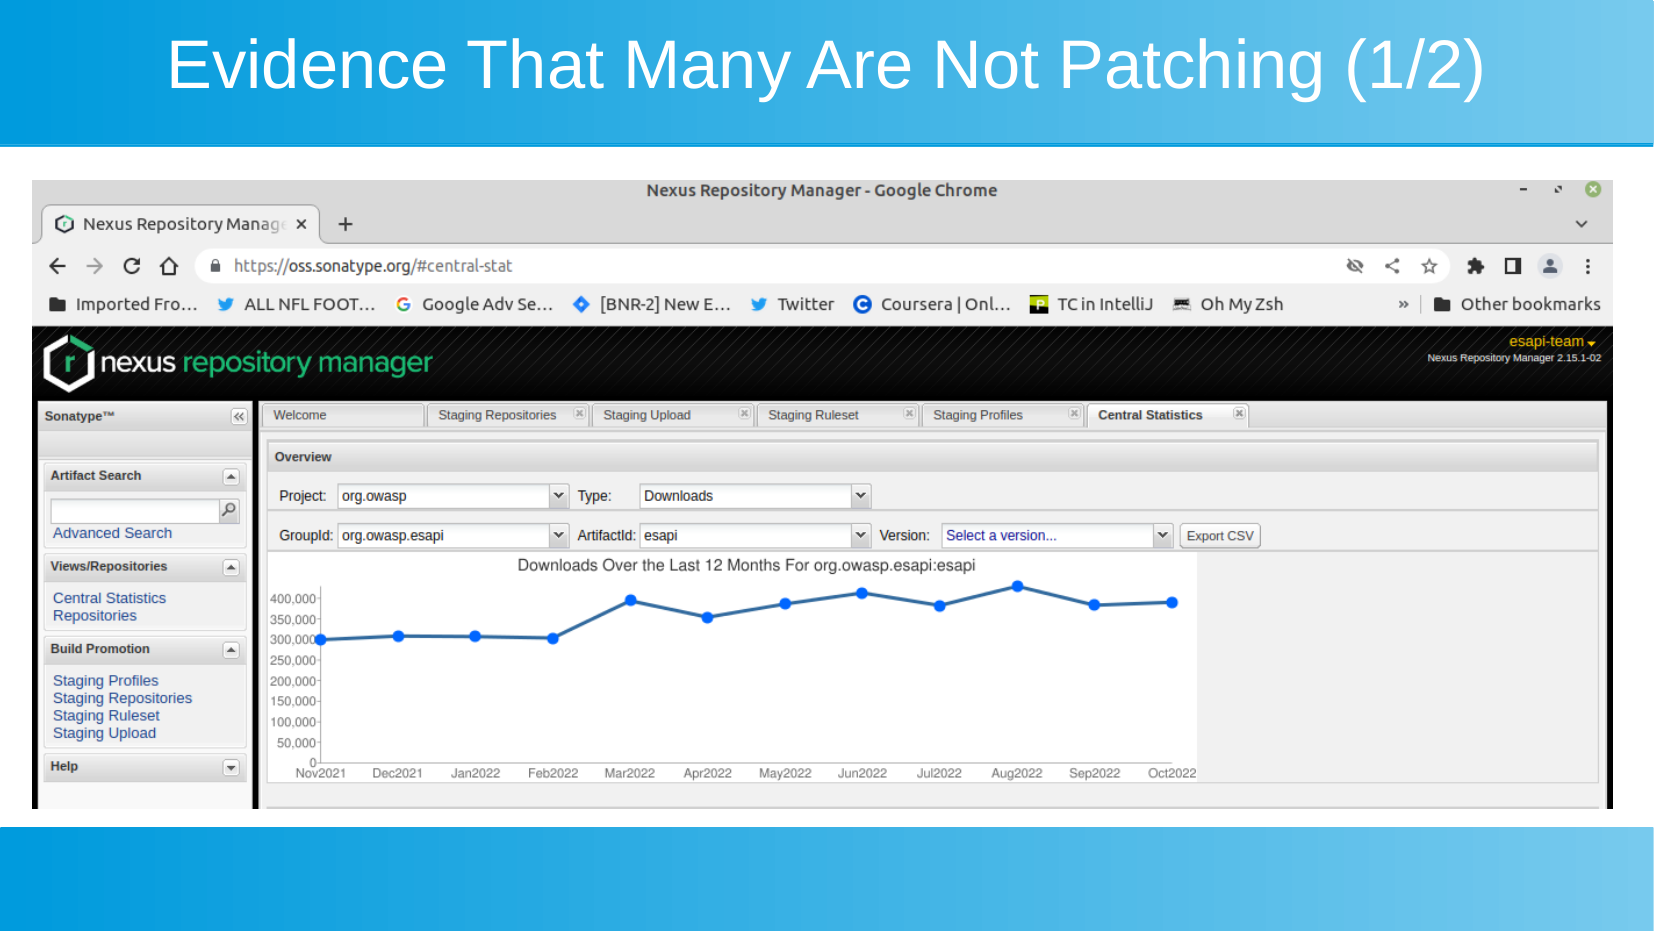

# Evidence That Many Are Not Patching (1/2)